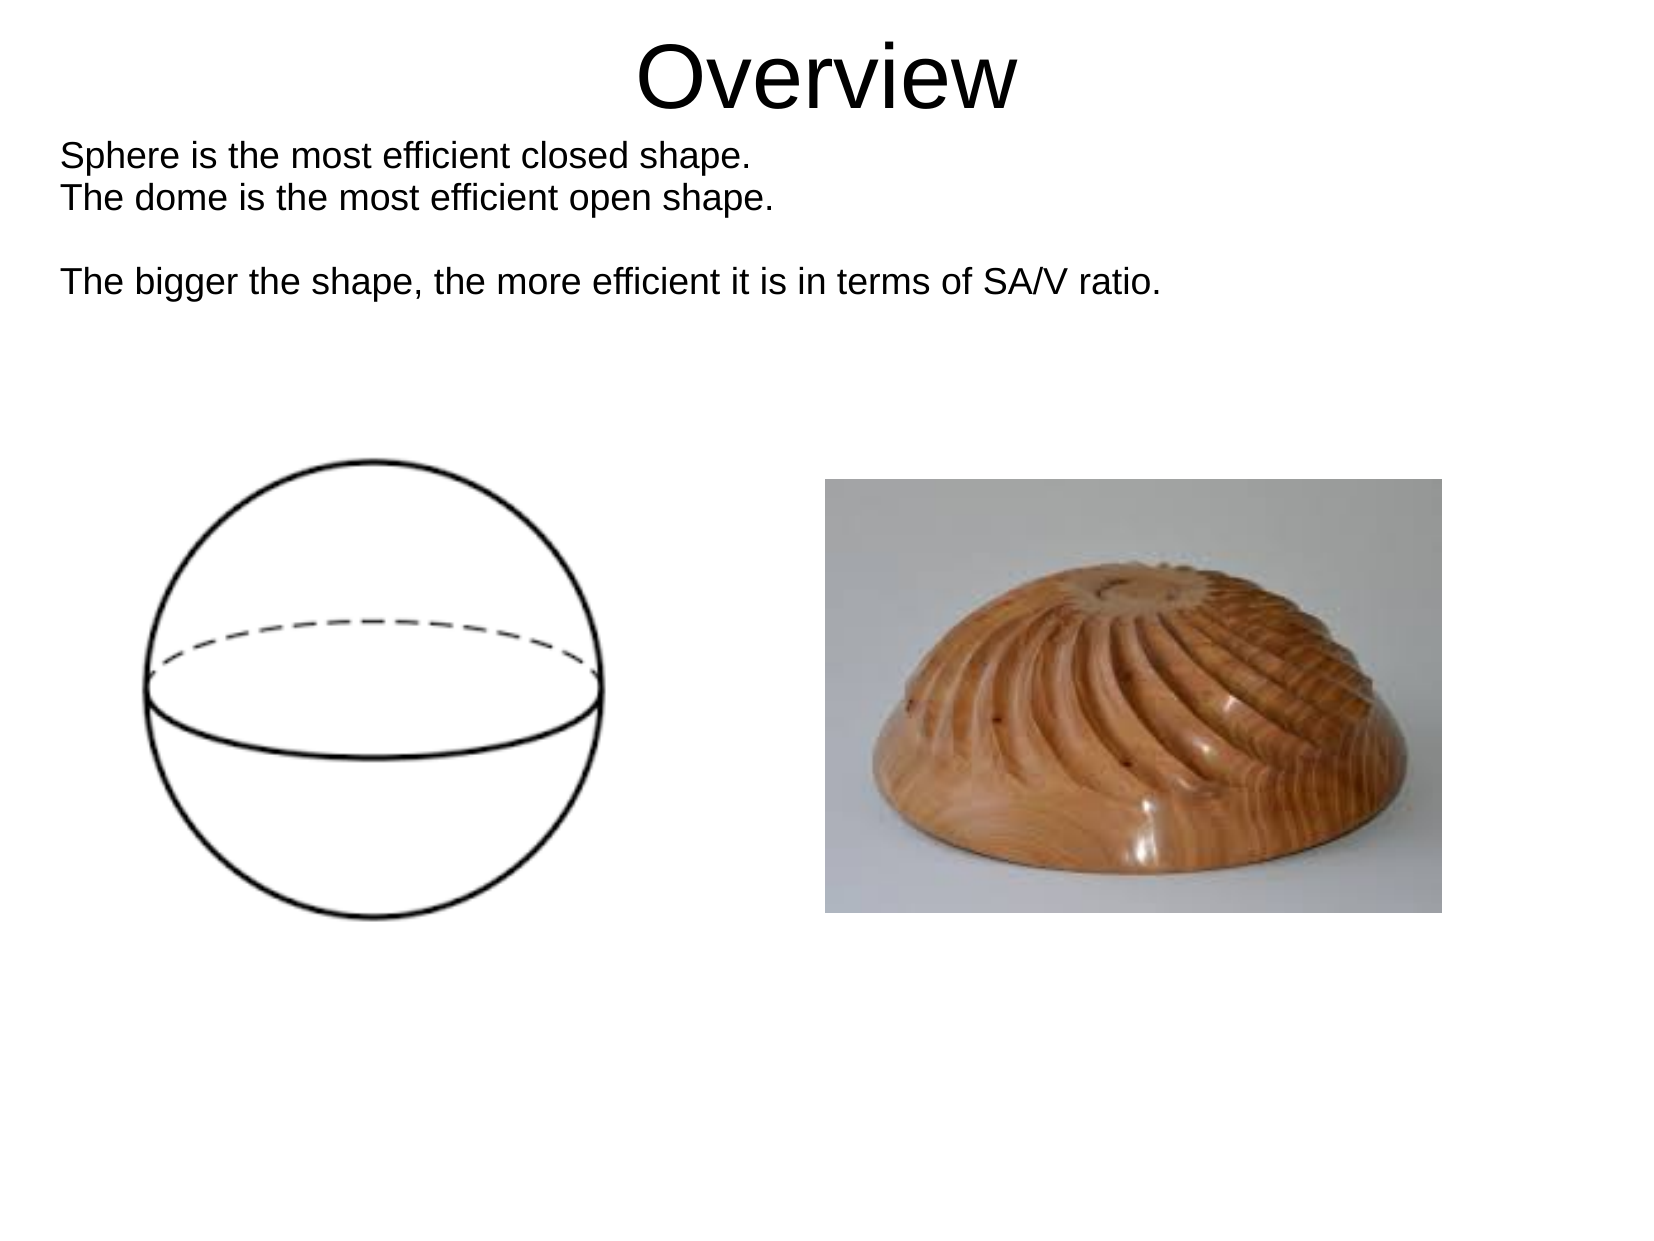

# Overview
Sphere is the most efficient closed shape.
The dome is the most efficient open shape.
The bigger the shape, the more efficient it is in terms of SA/V ratio.